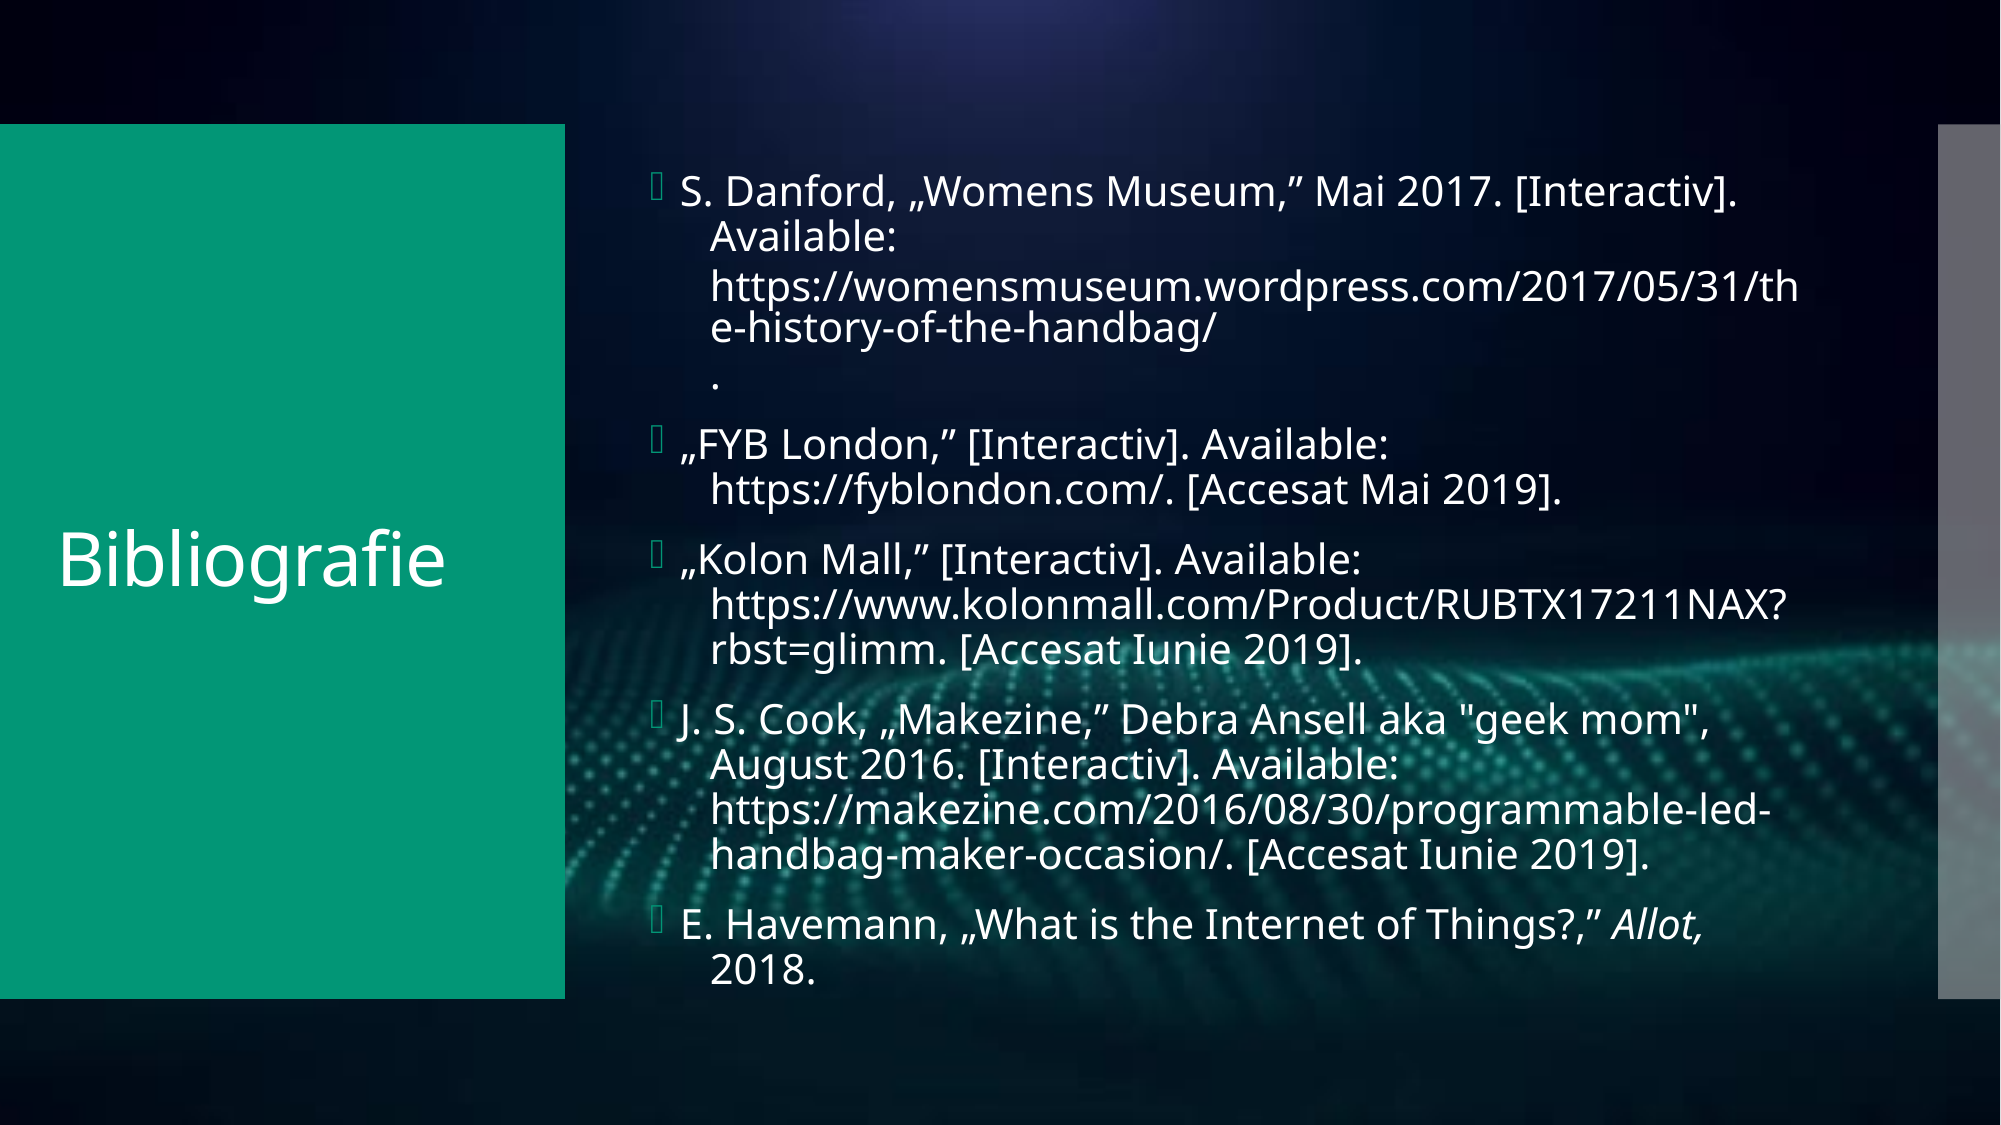

S. Danford, „Womens Museum,” Mai 2017. [Interactiv]. Available: https://womensmuseum.wordpress.com/2017/05/31/the-history-of-the-handbag/.
„FYB London,” [Interactiv]. Available: https://fyblondon.com/. [Accesat Mai 2019].
„Kolon Mall,” [Interactiv]. Available: https://www.kolonmall.com/Product/RUBTX17211NAX?rbst=glimm. [Accesat Iunie 2019].
J. S. Cook, „Makezine,” Debra Ansell aka "geek mom", August 2016. [Interactiv]. Available: https://makezine.com/2016/08/30/programmable-led-handbag-maker-occasion/. [Accesat Iunie 2019].
E. Havemann, „What is the Internet of Things?,” Allot, 2018.
# Bibliografie